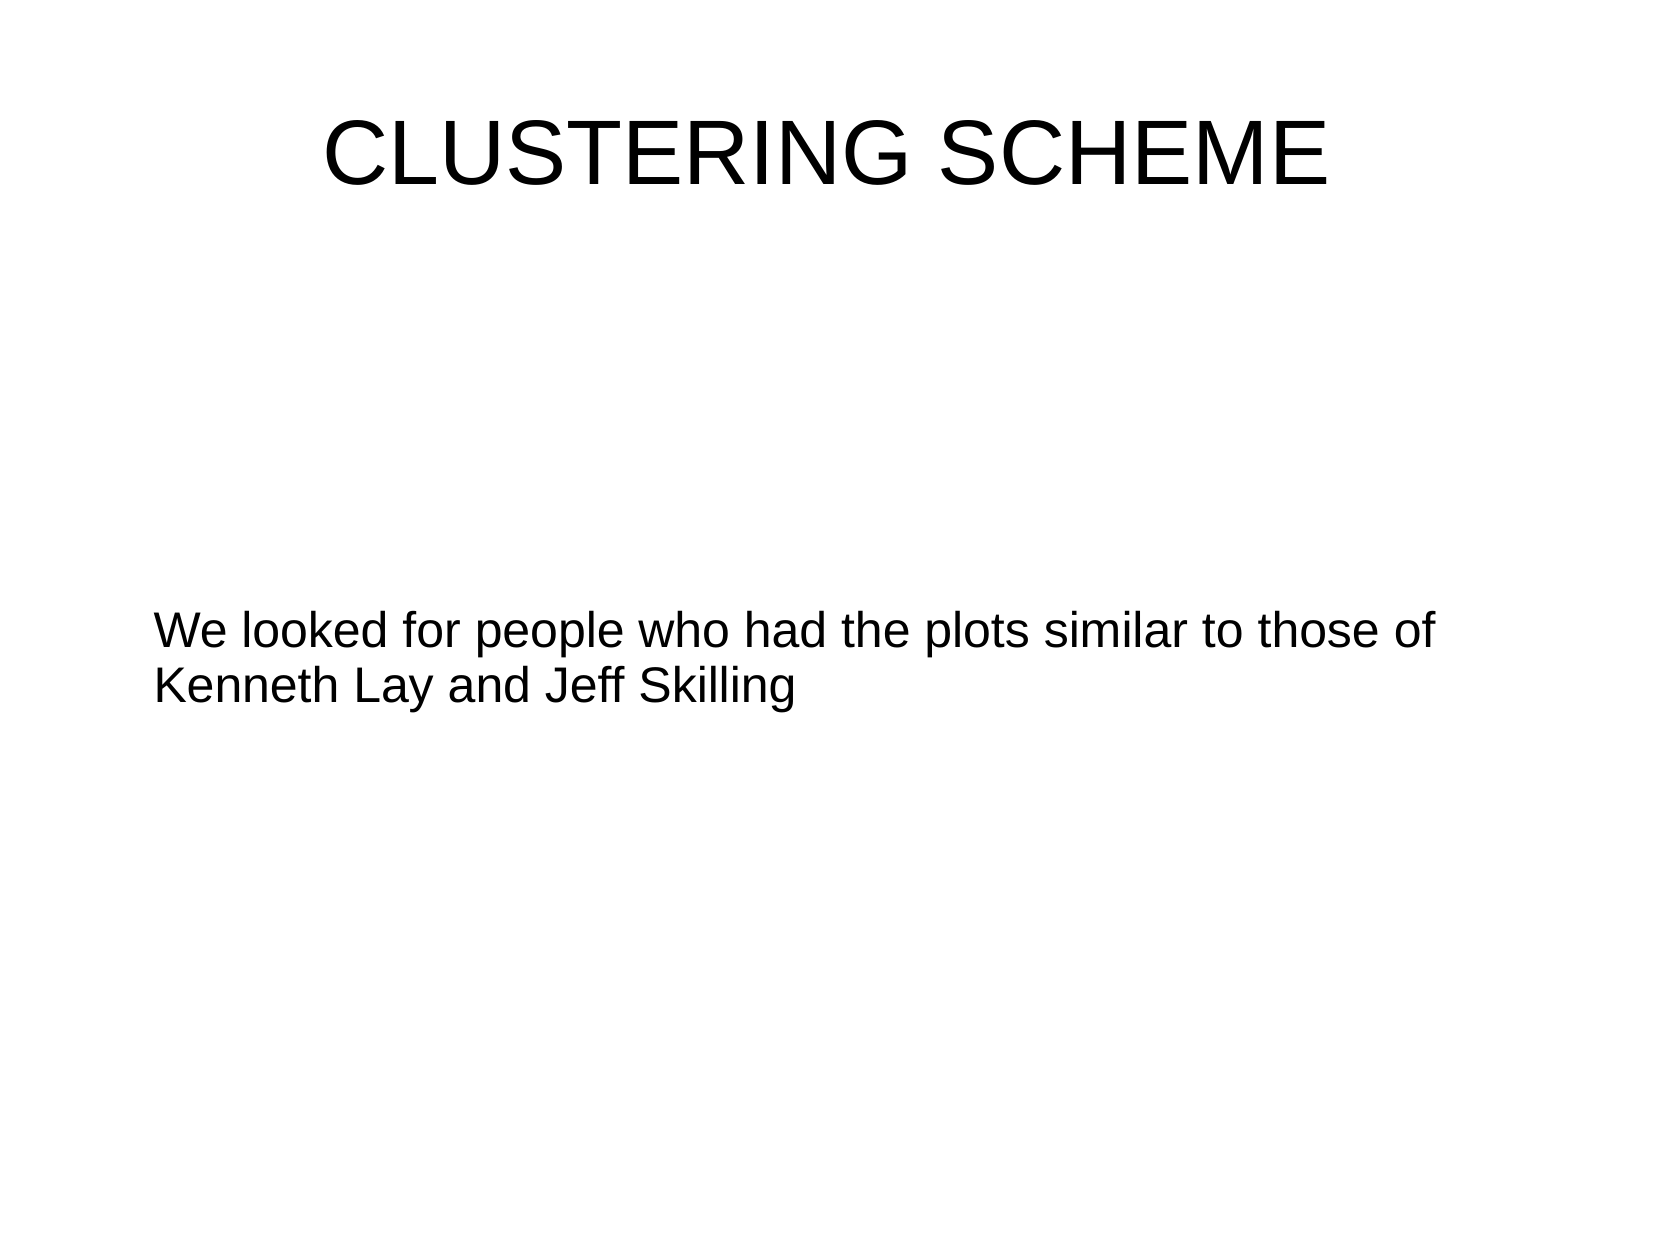

# CLUSTERING SCHEME
We looked for people who had the plots similar to those of Kenneth Lay and Jeff Skilling